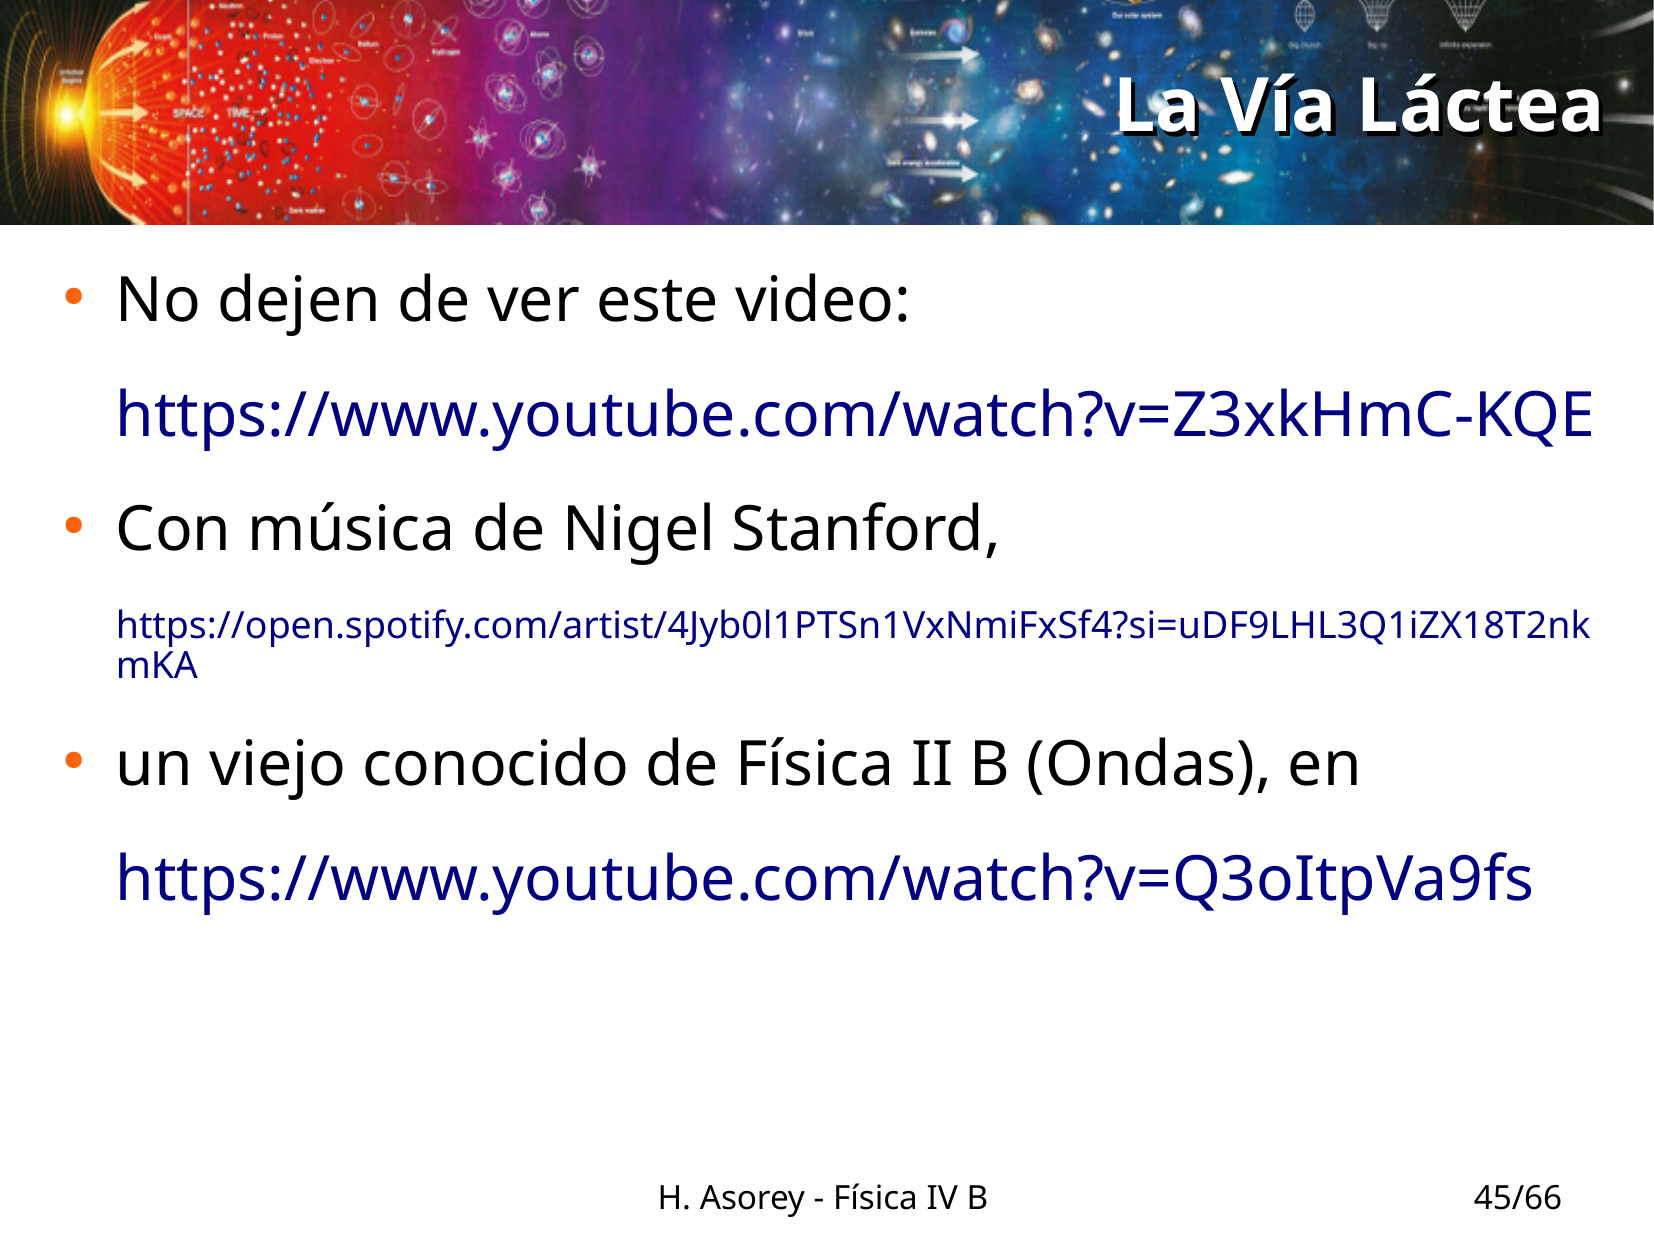

# La Vía Láctea
No dejen de ver este video:
https://www.youtube.com/watch?v=Z3xkHmC-KQE
Con música de Nigel Stanford,
https://open.spotify.com/artist/4Jyb0l1PTSn1VxNmiFxSf4?si=uDF9LHL3Q1iZX18T2nkmKA
un viejo conocido de Física II B (Ondas), en
https://www.youtube.com/watch?v=Q3oItpVa9fs
H. Asorey - Física IV B
45